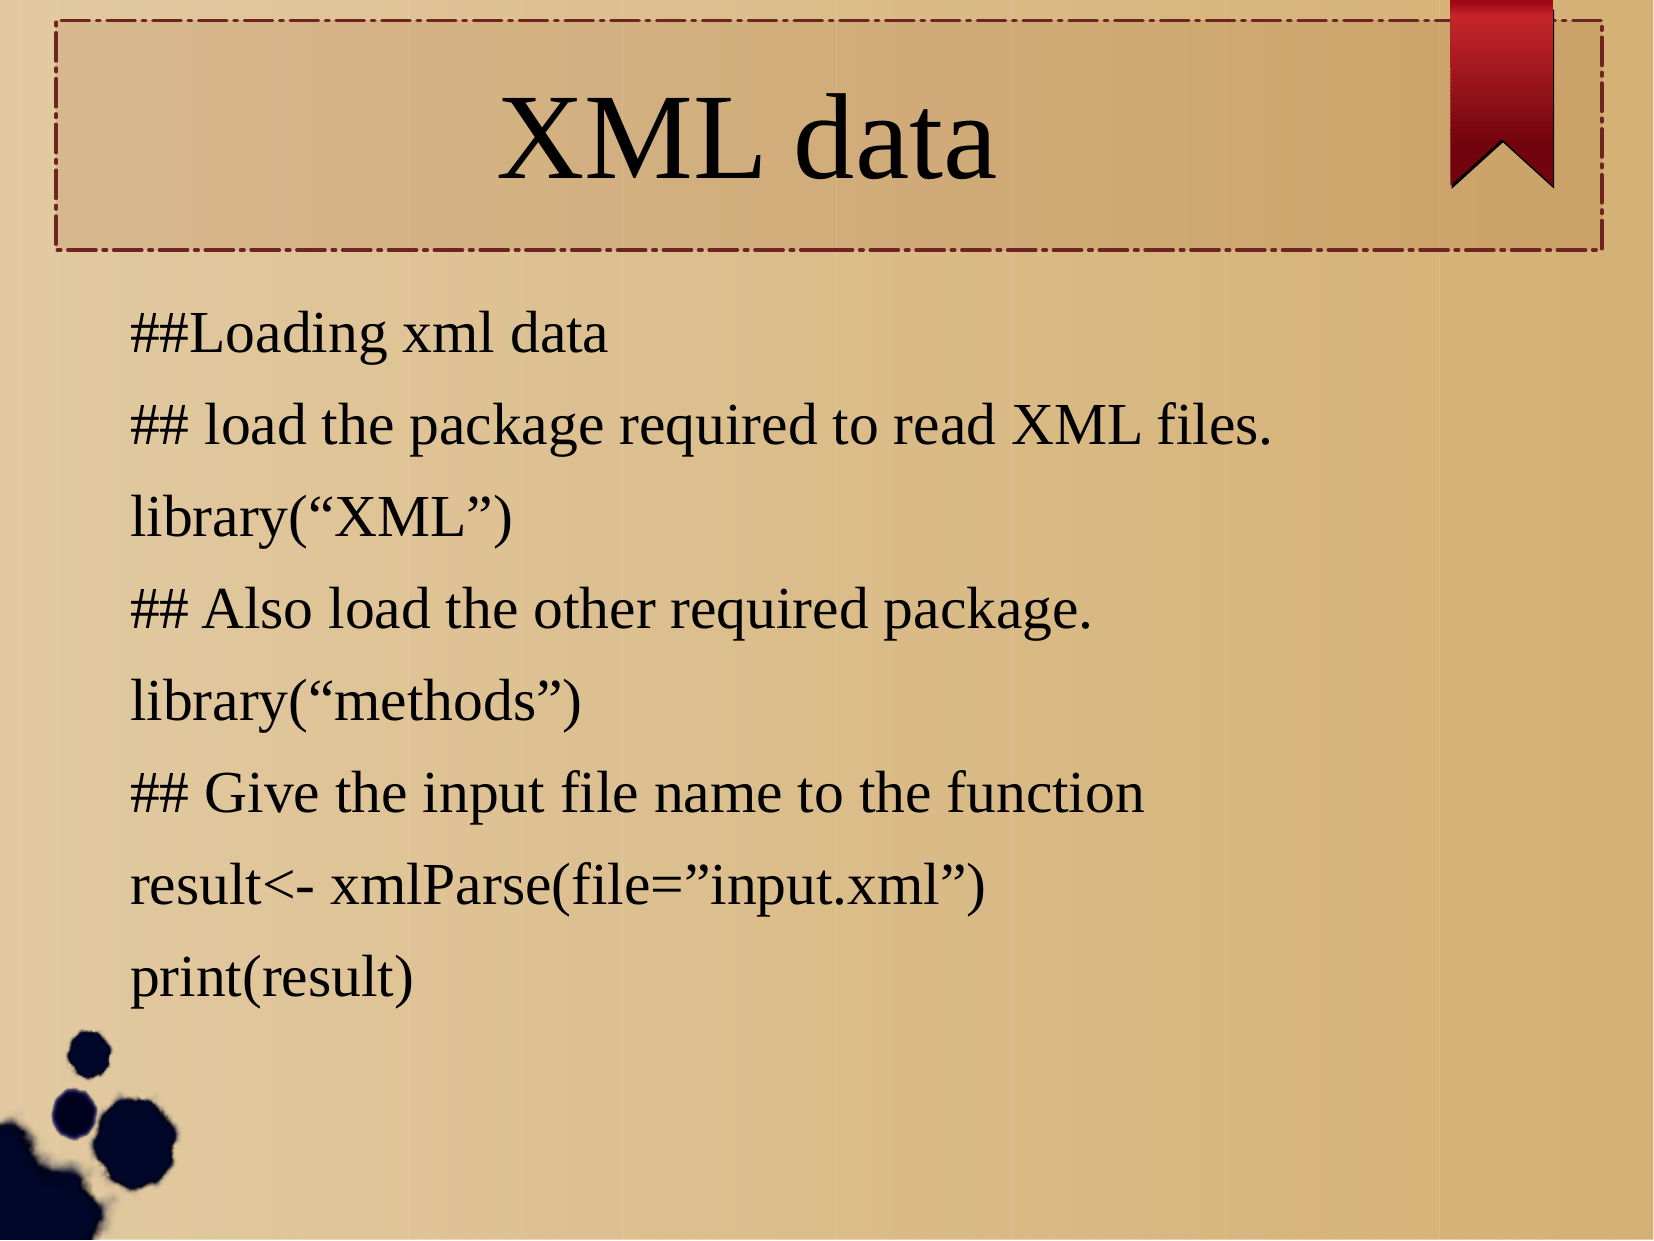

# XML data
##Loading xml data
## load the package required to read XML files.
library(“XML”)
## Also load the other required package.
library(“methods”)
## Give the input file name to the function
result<- xmlParse(file=”input.xml”)
print(result)